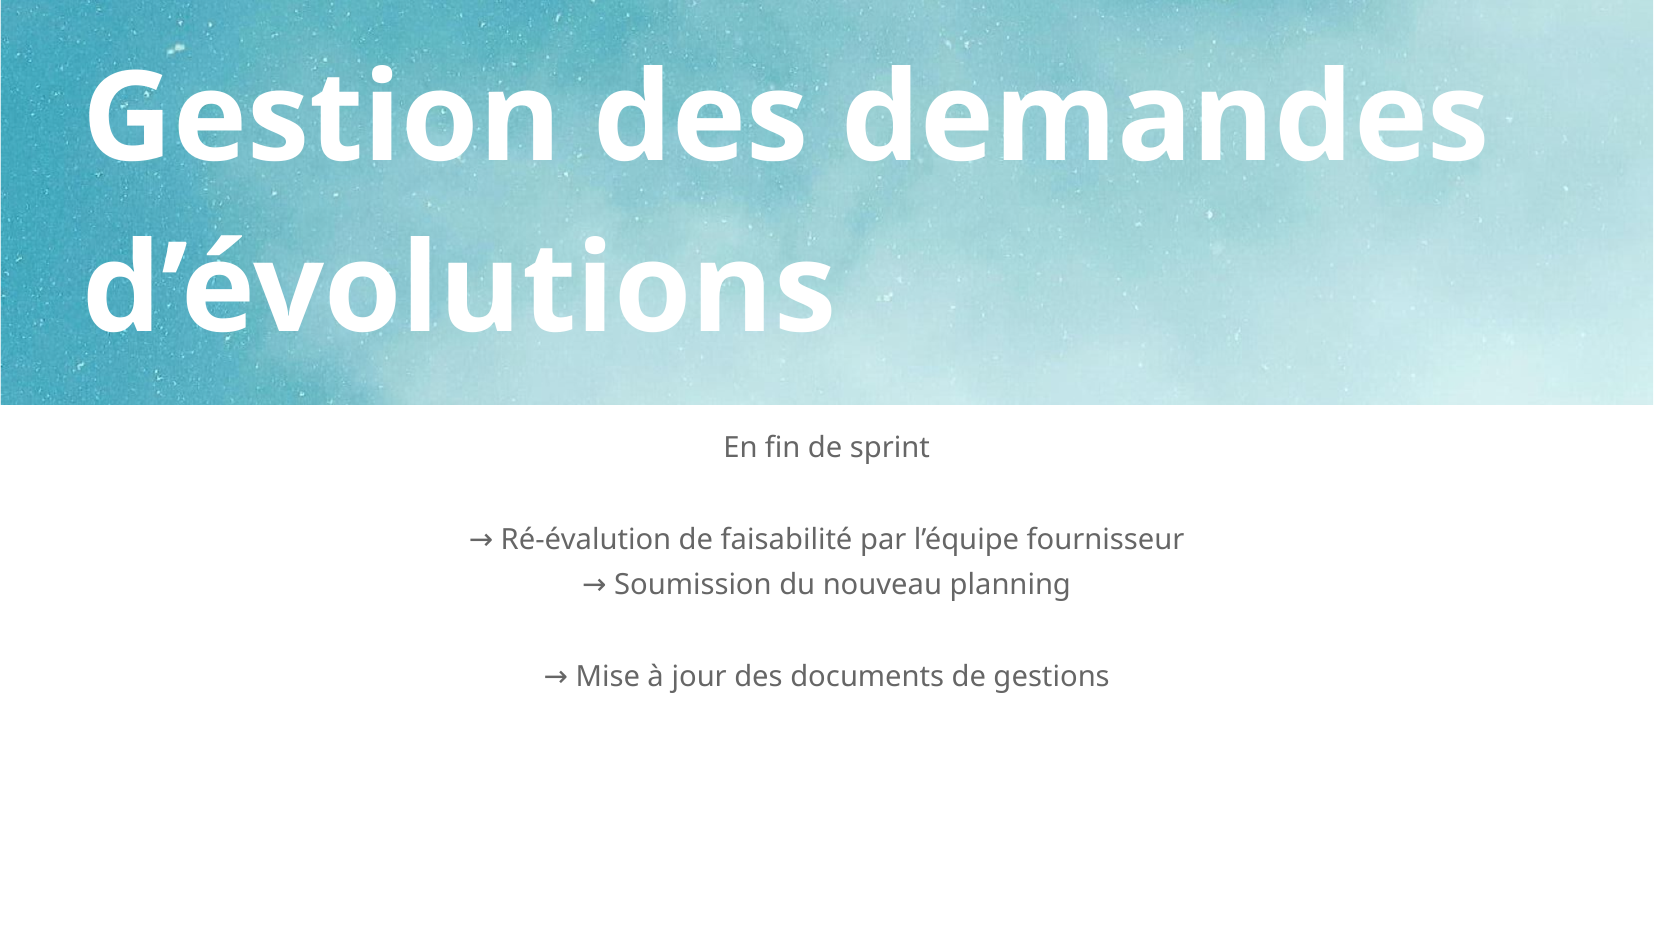

# Gestion des demandes d’évolutions
En fin de sprint
→ Ré-évalution de faisabilité par l’équipe fournisseur
→ Soumission du nouveau planning
→ Mise à jour des documents de gestions